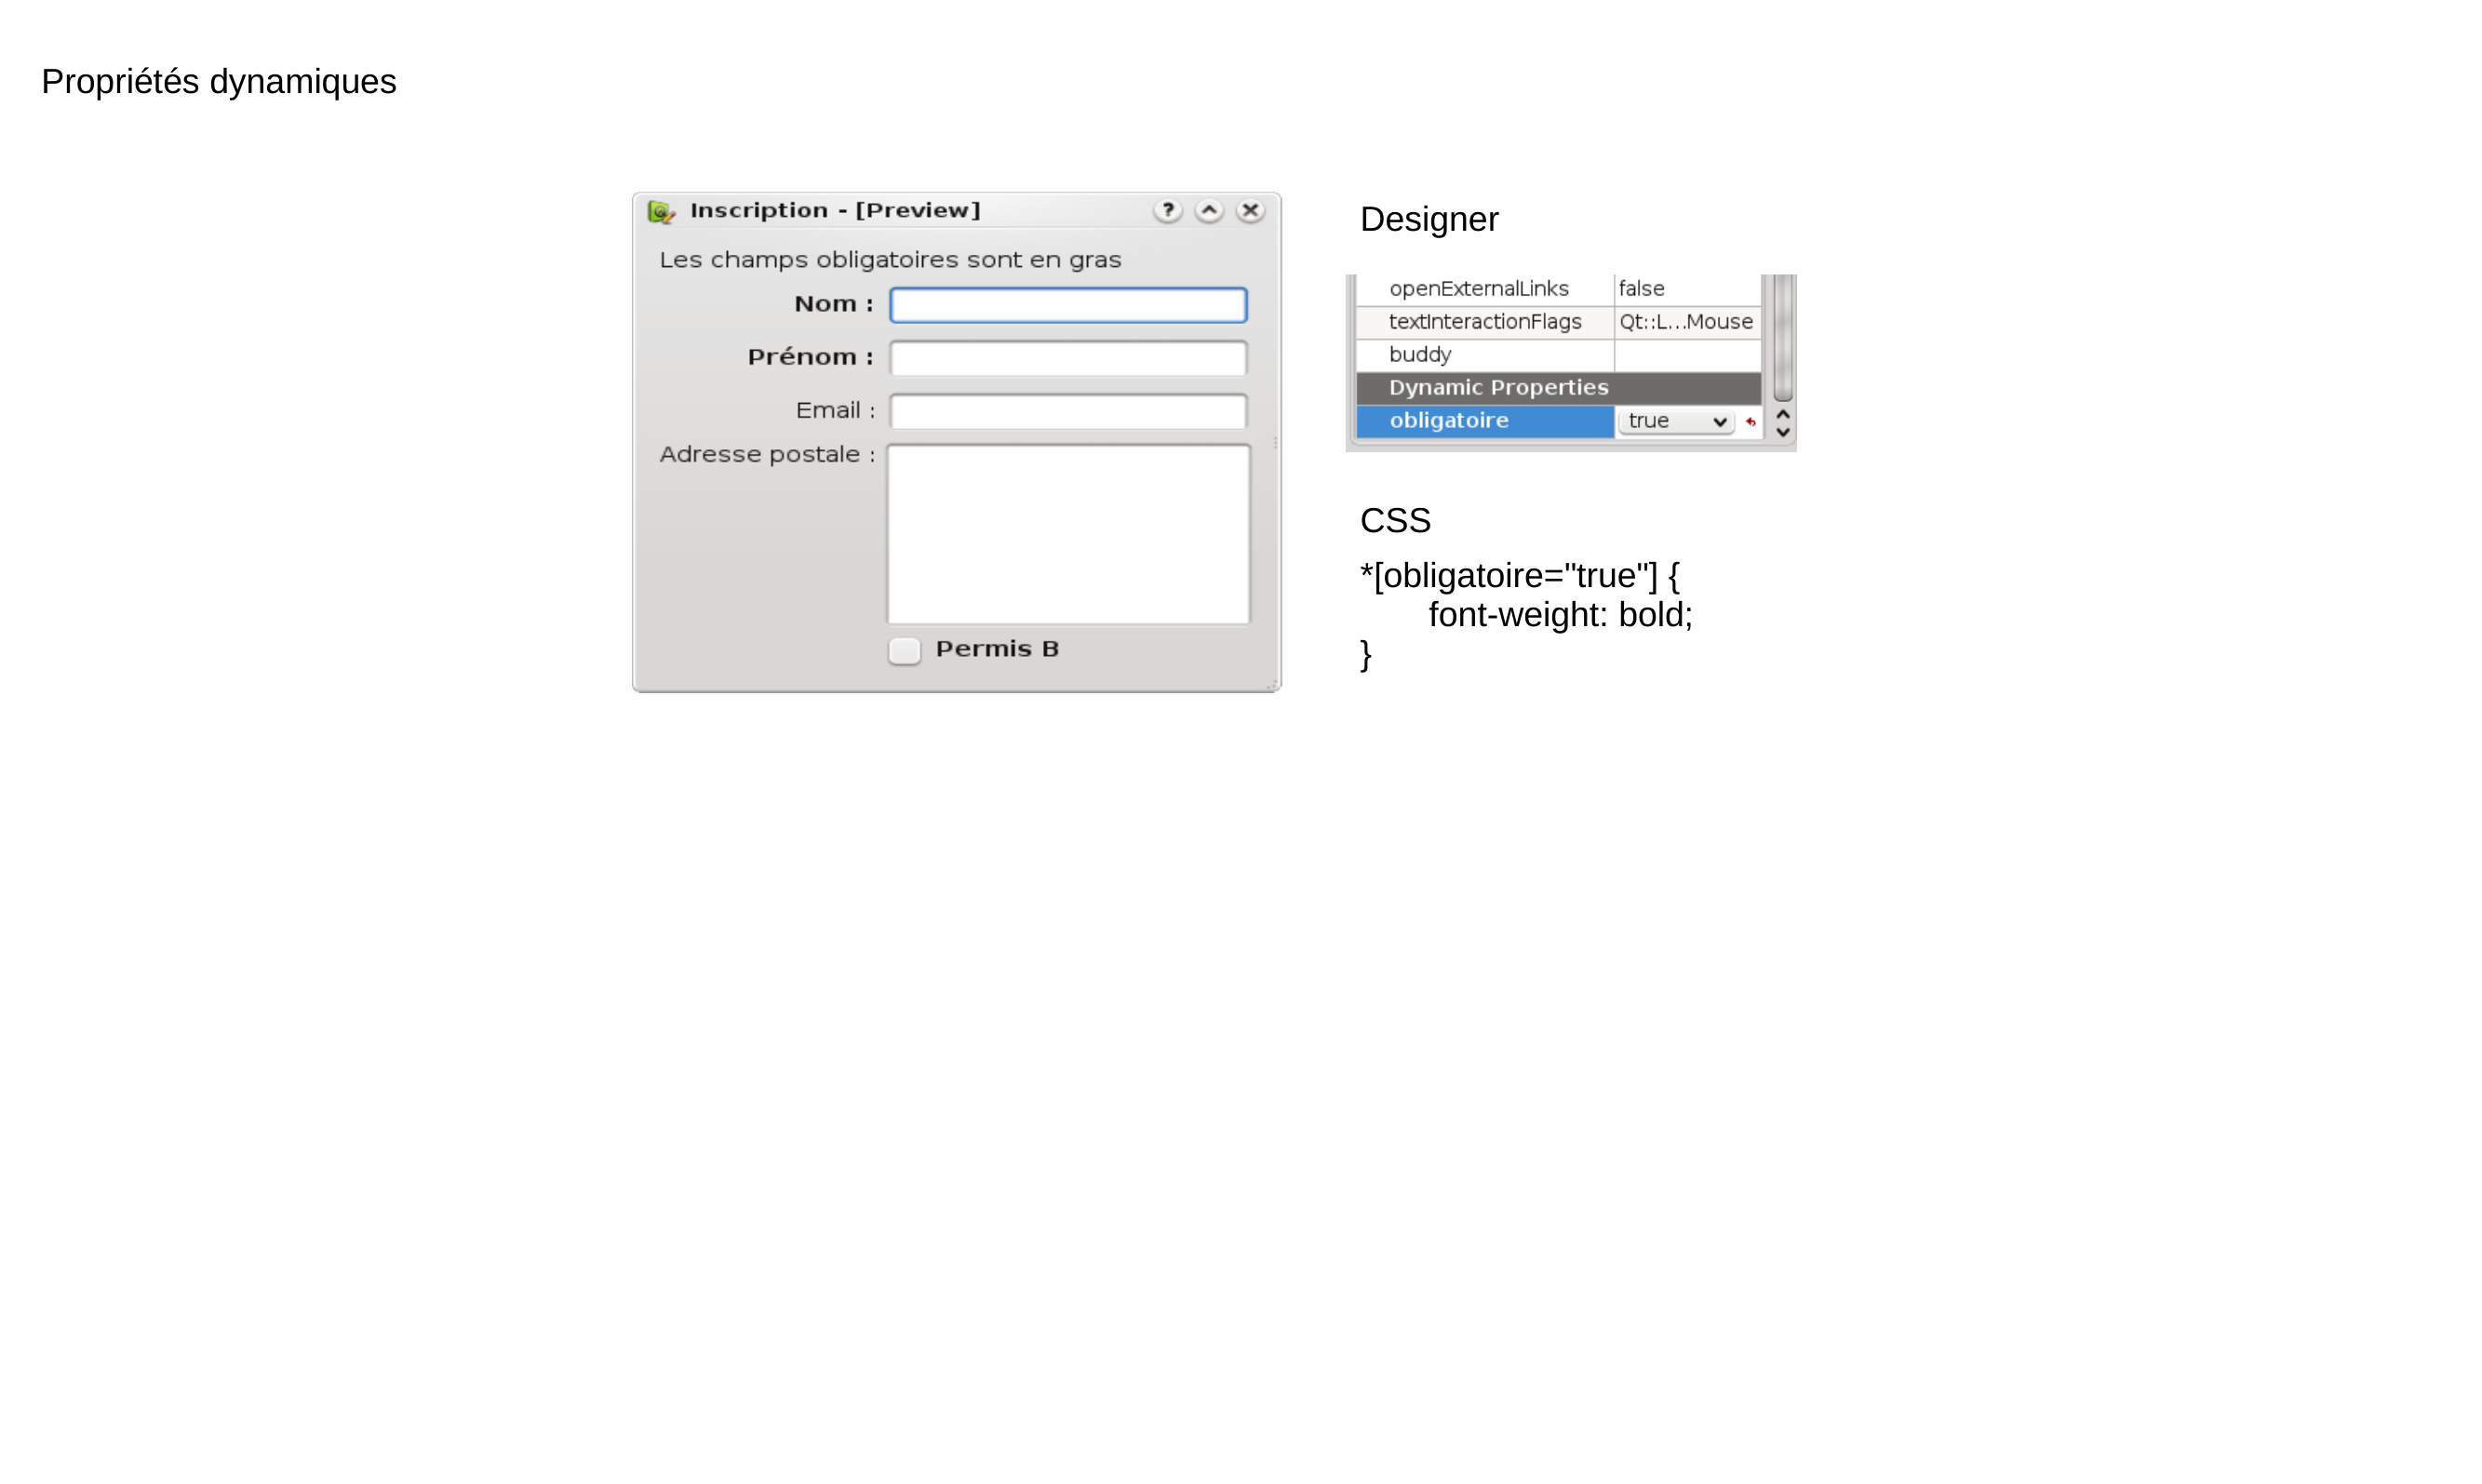

Propriétés dynamiques
Designer
CSS
*[obligatoire="true"] {
	font-weight: bold;
}